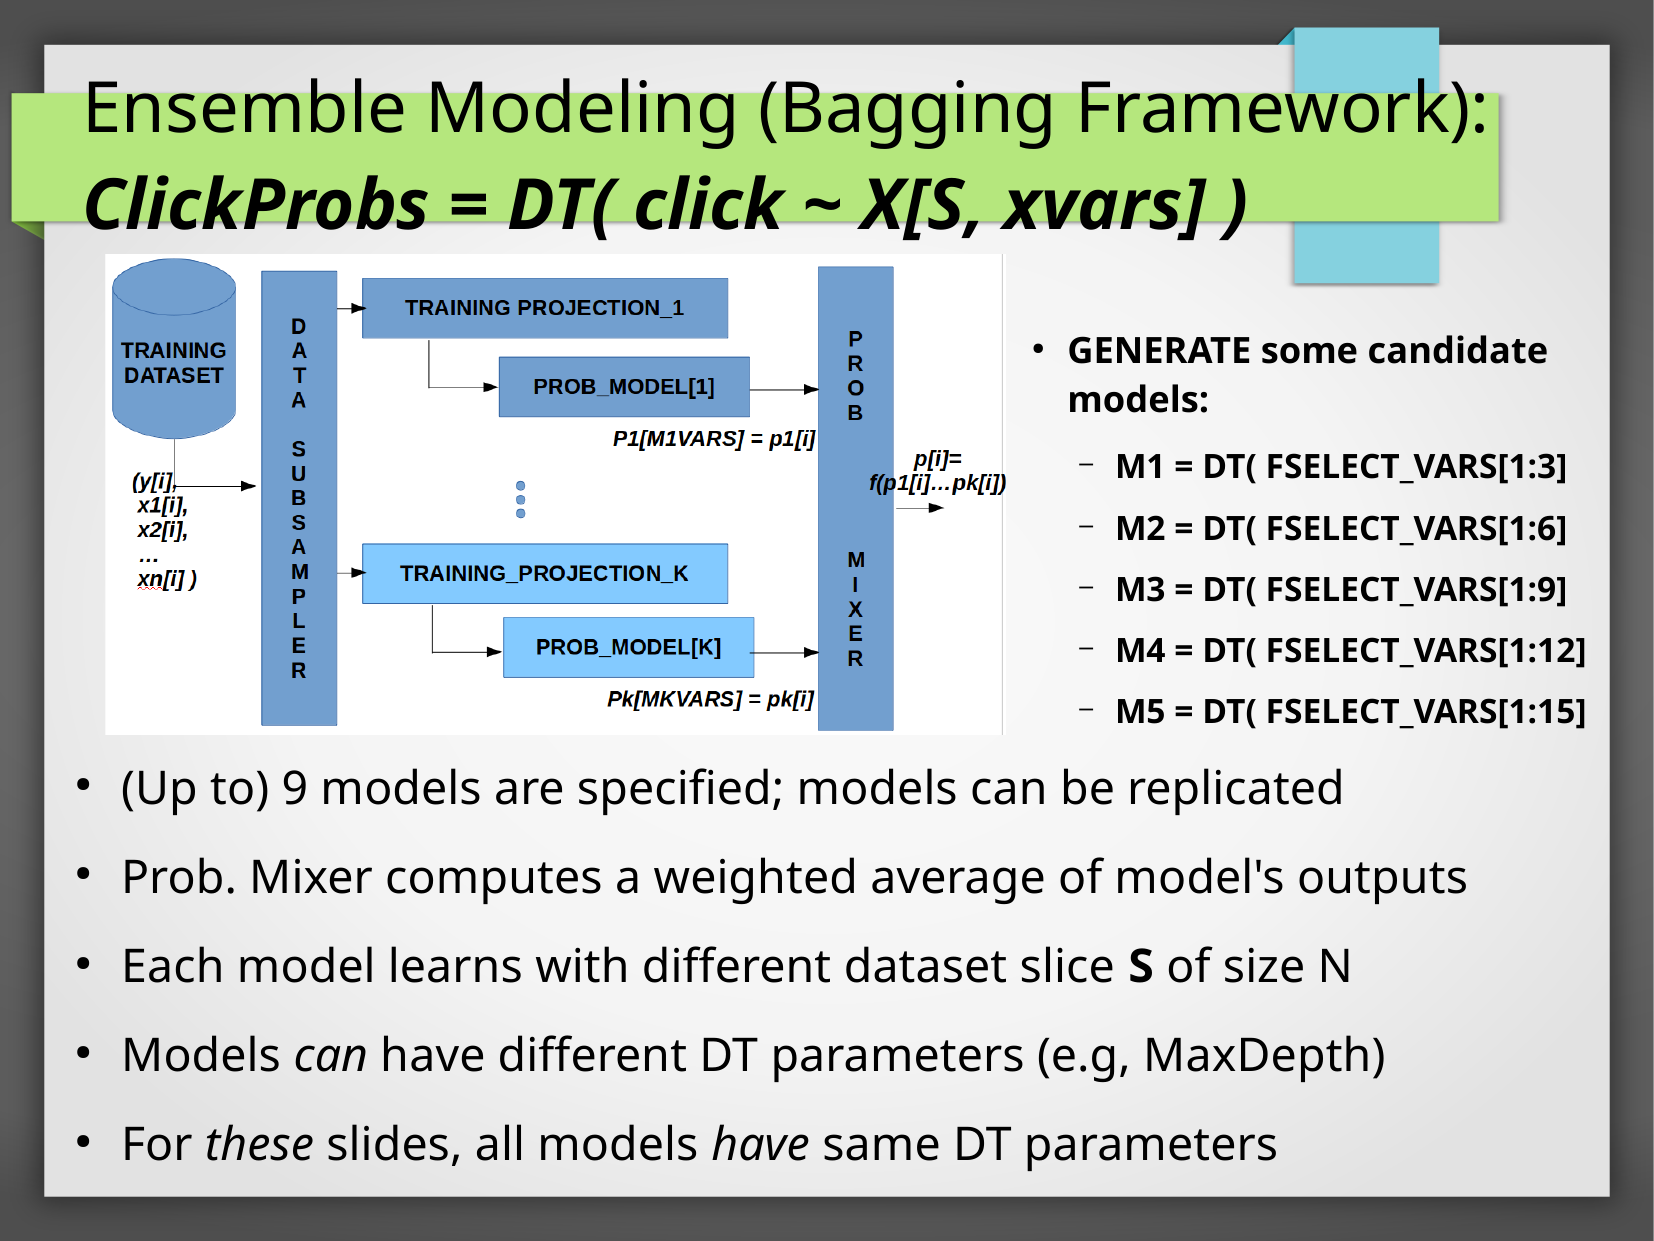

# Ensemble Modeling (Bagging Framework): ClickProbs = DT( click ~ X[S, xvars] )
GENERATE some candidate models:
M1 = DT( FSELECT_VARS[1:3]
M2 = DT( FSELECT_VARS[1:6]
M3 = DT( FSELECT_VARS[1:9]
M4 = DT( FSELECT_VARS[1:12]
M5 = DT( FSELECT_VARS[1:15]
(Up to) 9 models are specified; models can be replicated
Prob. Mixer computes a weighted average of model's outputs
Each model learns with different dataset slice S of size N
Models can have different DT parameters (e.g, MaxDepth)
For these slides, all models have same DT parameters